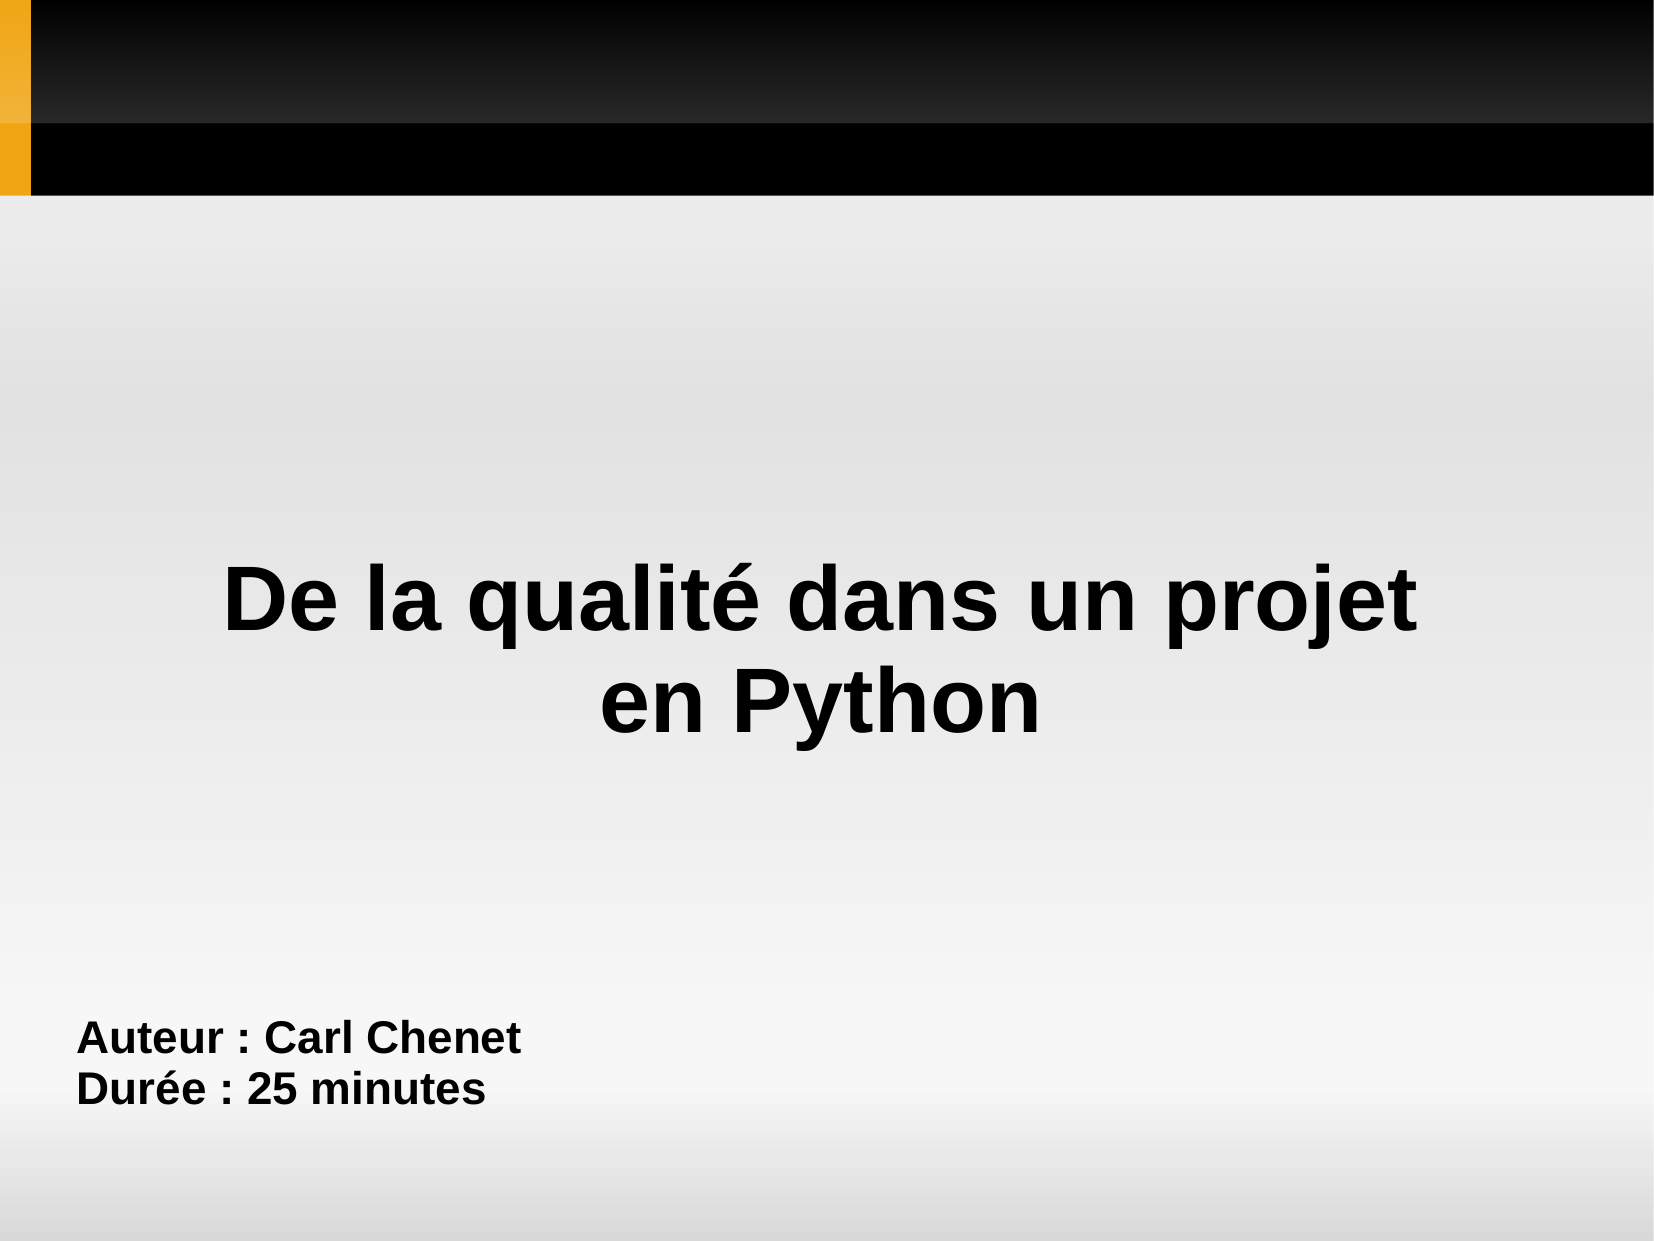

# De la qualité dans un projet en Python
Auteur : Carl Chenet
Durée : 25 minutes